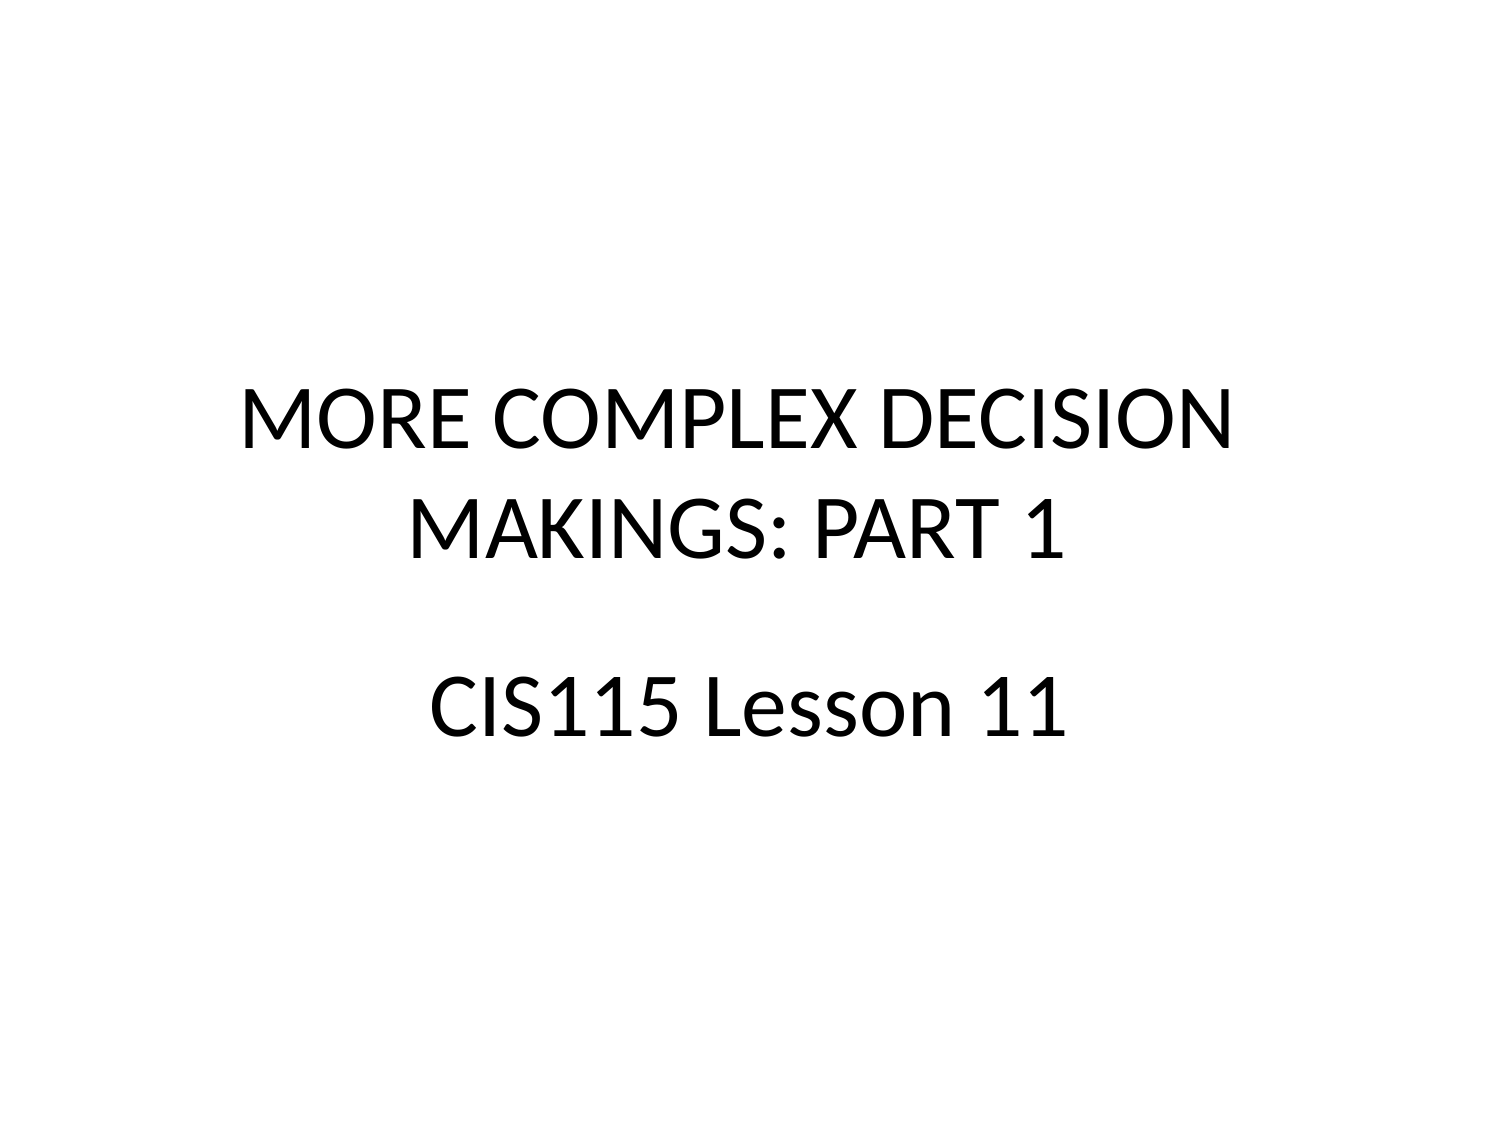

# MORE COMPLEX DECISION MAKINGS: PART 1
CIS115 Lesson 11